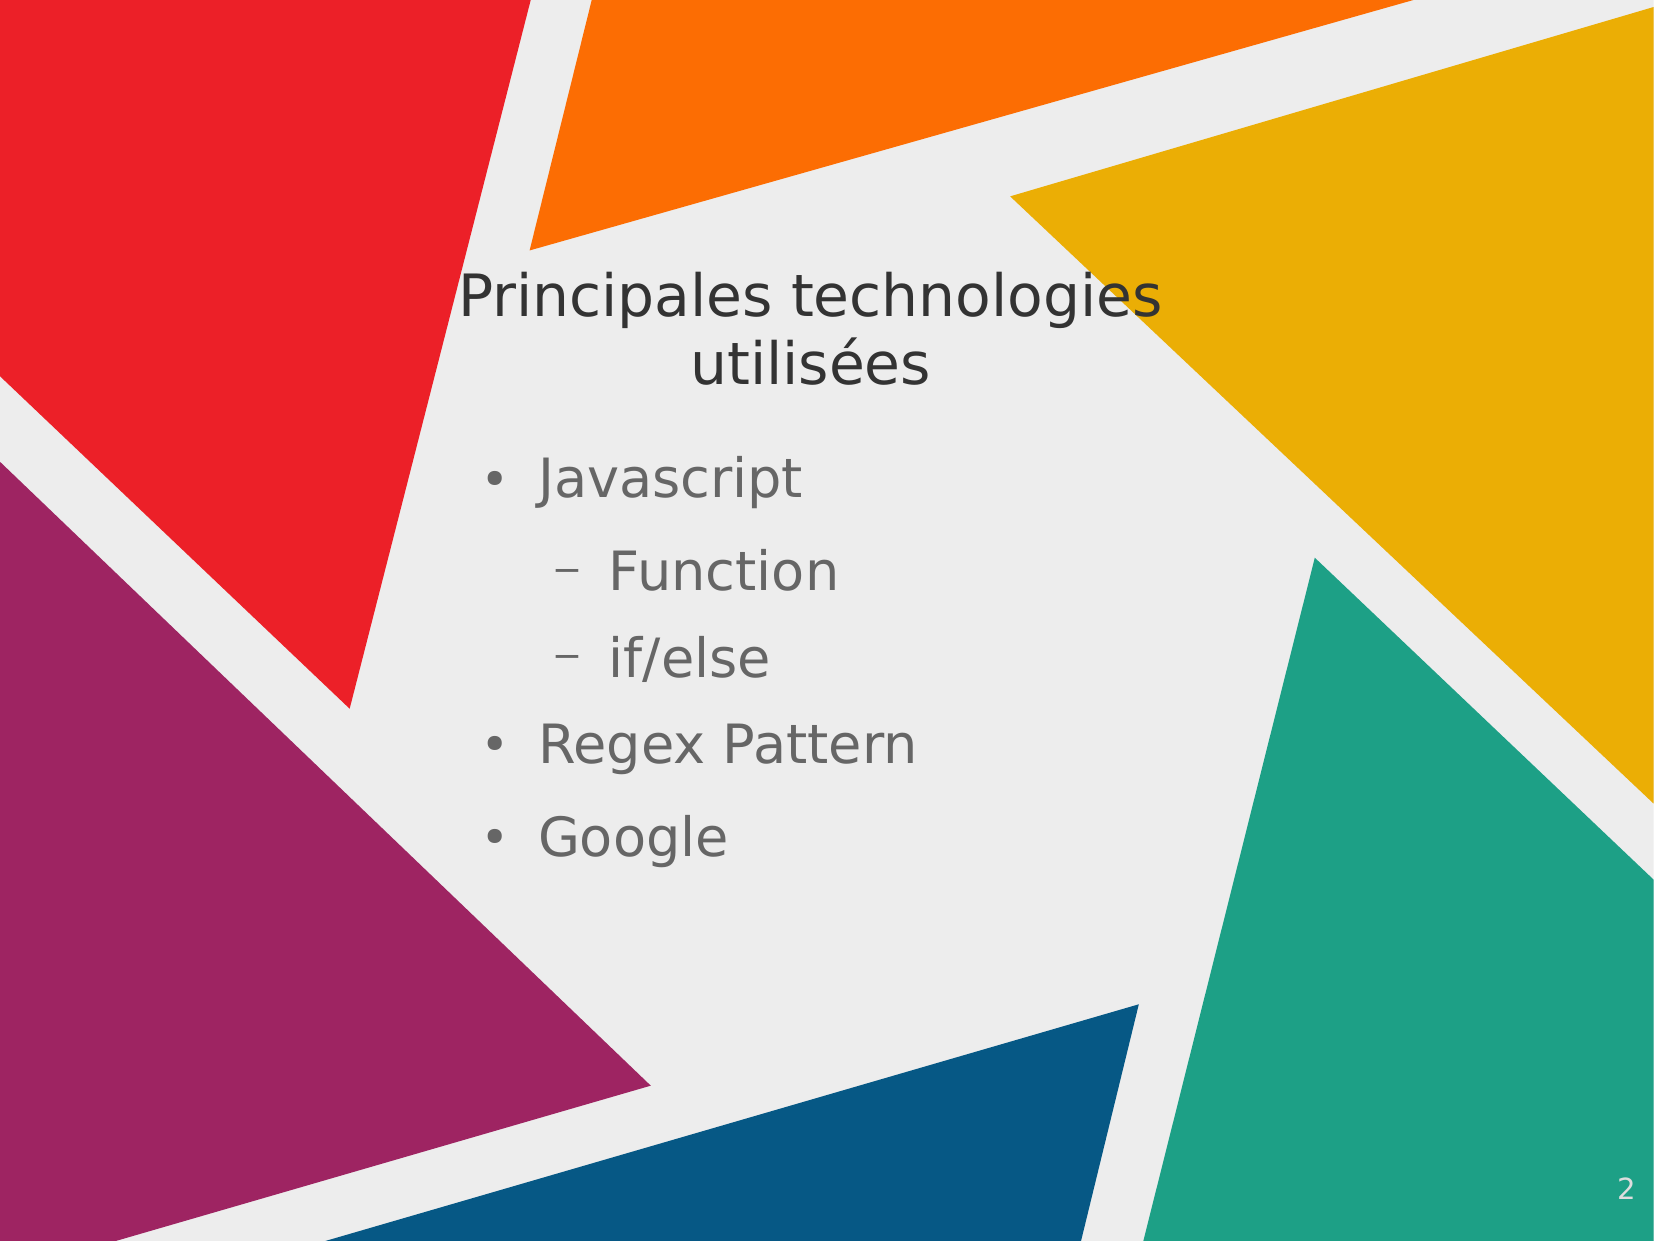

# Principales technologies utilisées
Javascript
Function
if/else
Regex Pattern
Google
2